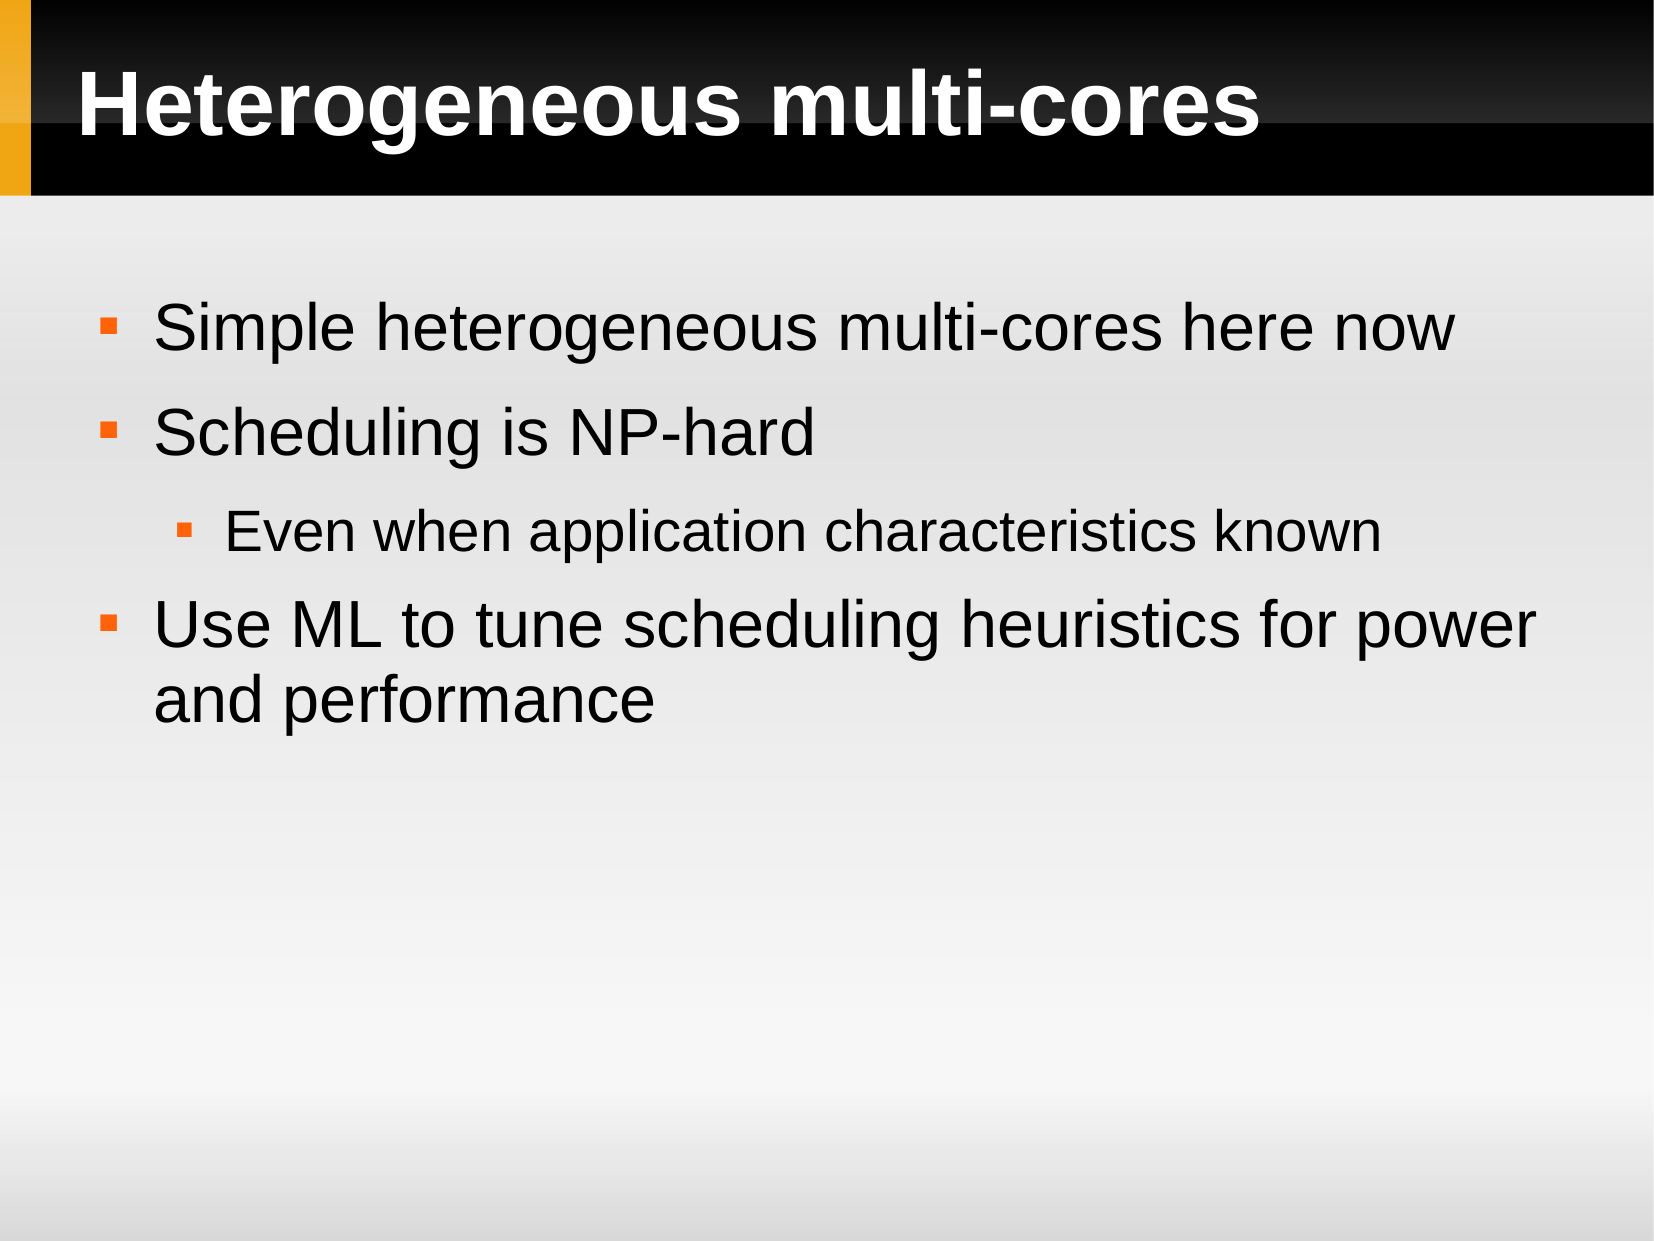

# Heterogeneous multi-cores
Simple heterogeneous multi-cores here now
Scheduling is NP-hard
Even when application characteristics known
Use ML to tune scheduling heuristics for power and performance